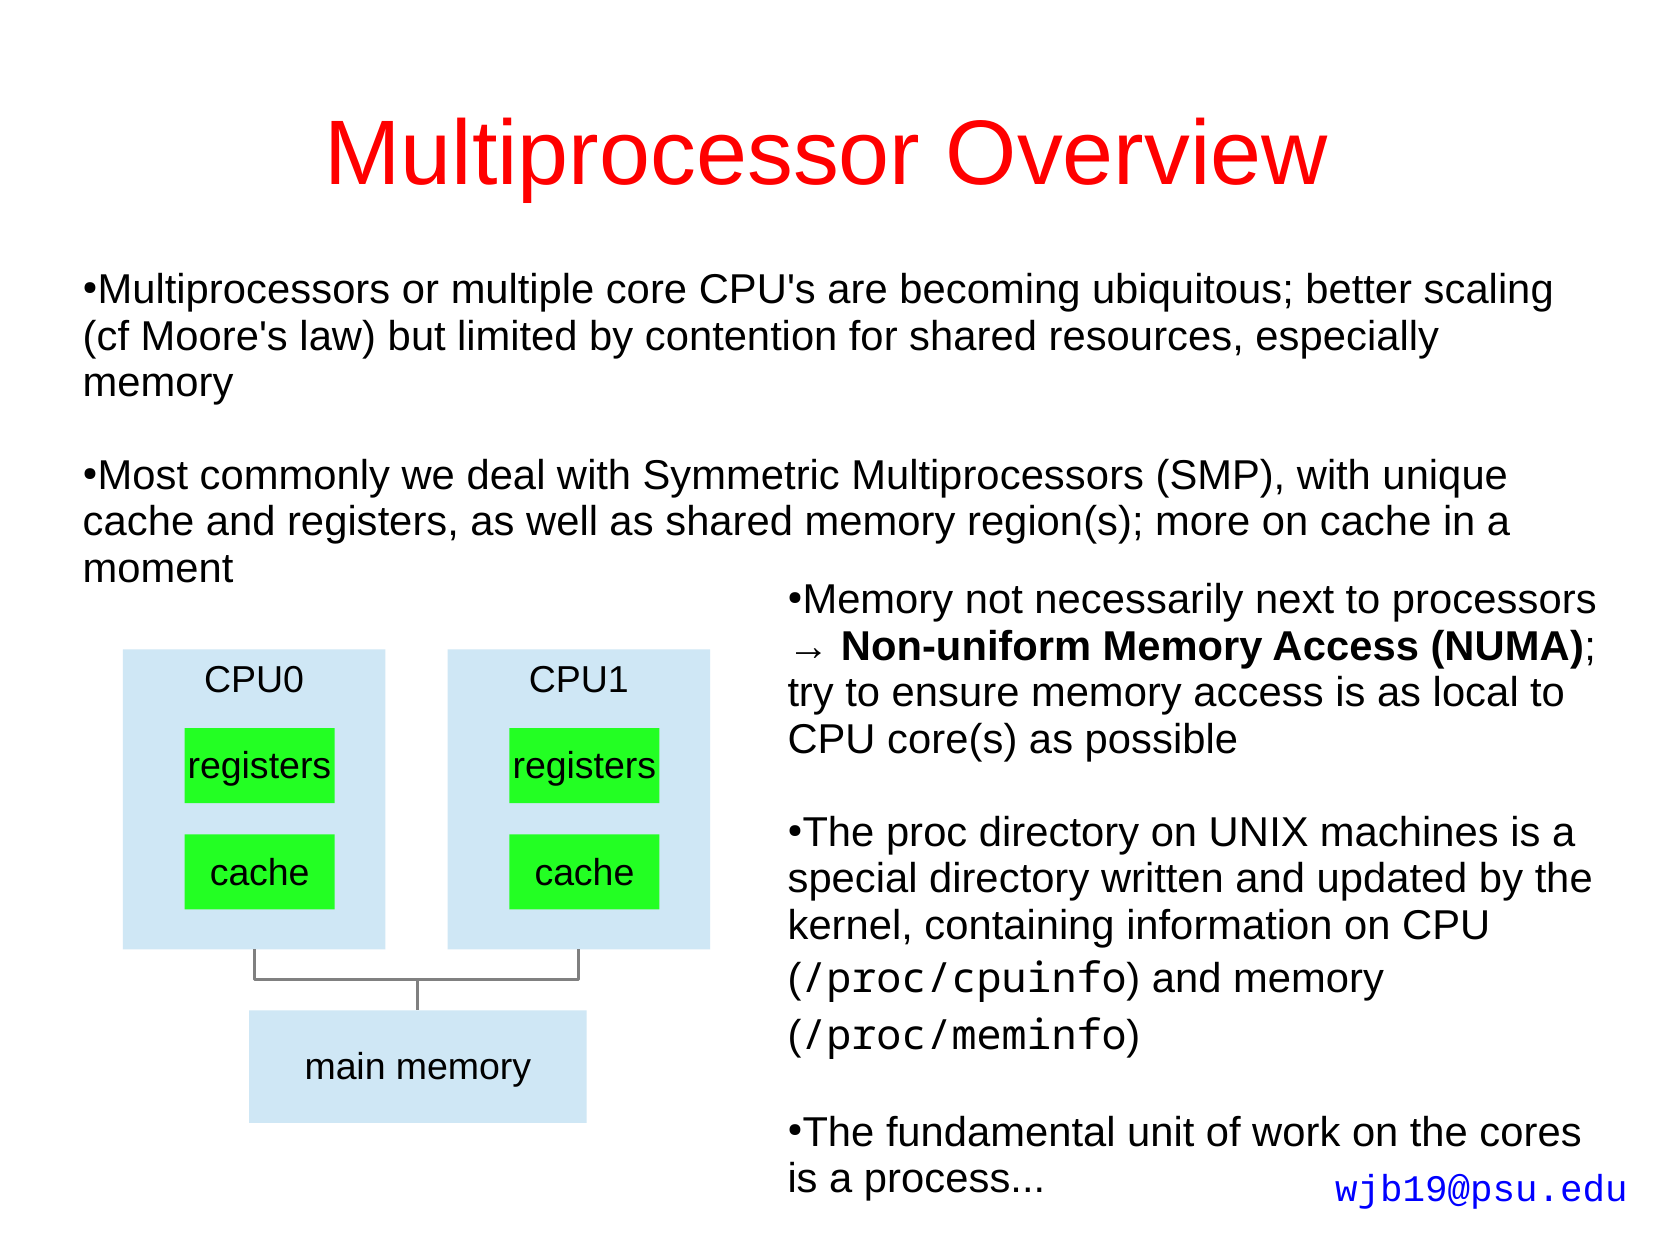

# Multiprocessor Overview
Multiprocessors or multiple core CPU's are becoming ubiquitous; better scaling (cf Moore's law) but limited by contention for shared resources, especially memory
Most commonly we deal with Symmetric Multiprocessors (SMP), with unique cache and registers, as well as shared memory region(s); more on cache in a moment
Memory not necessarily next to processors → Non-uniform Memory Access (NUMA); try to ensure memory access is as local to CPU core(s) as possible
The proc directory on UNIX machines is a special directory written and updated by the kernel, containing information on CPU (/proc/cpuinfo) and memory (/proc/meminfo)
The fundamental unit of work on the cores is a process...
CPU0
CPU1
registers
registers
cache
cache
main memory
wjb19@psu.edu